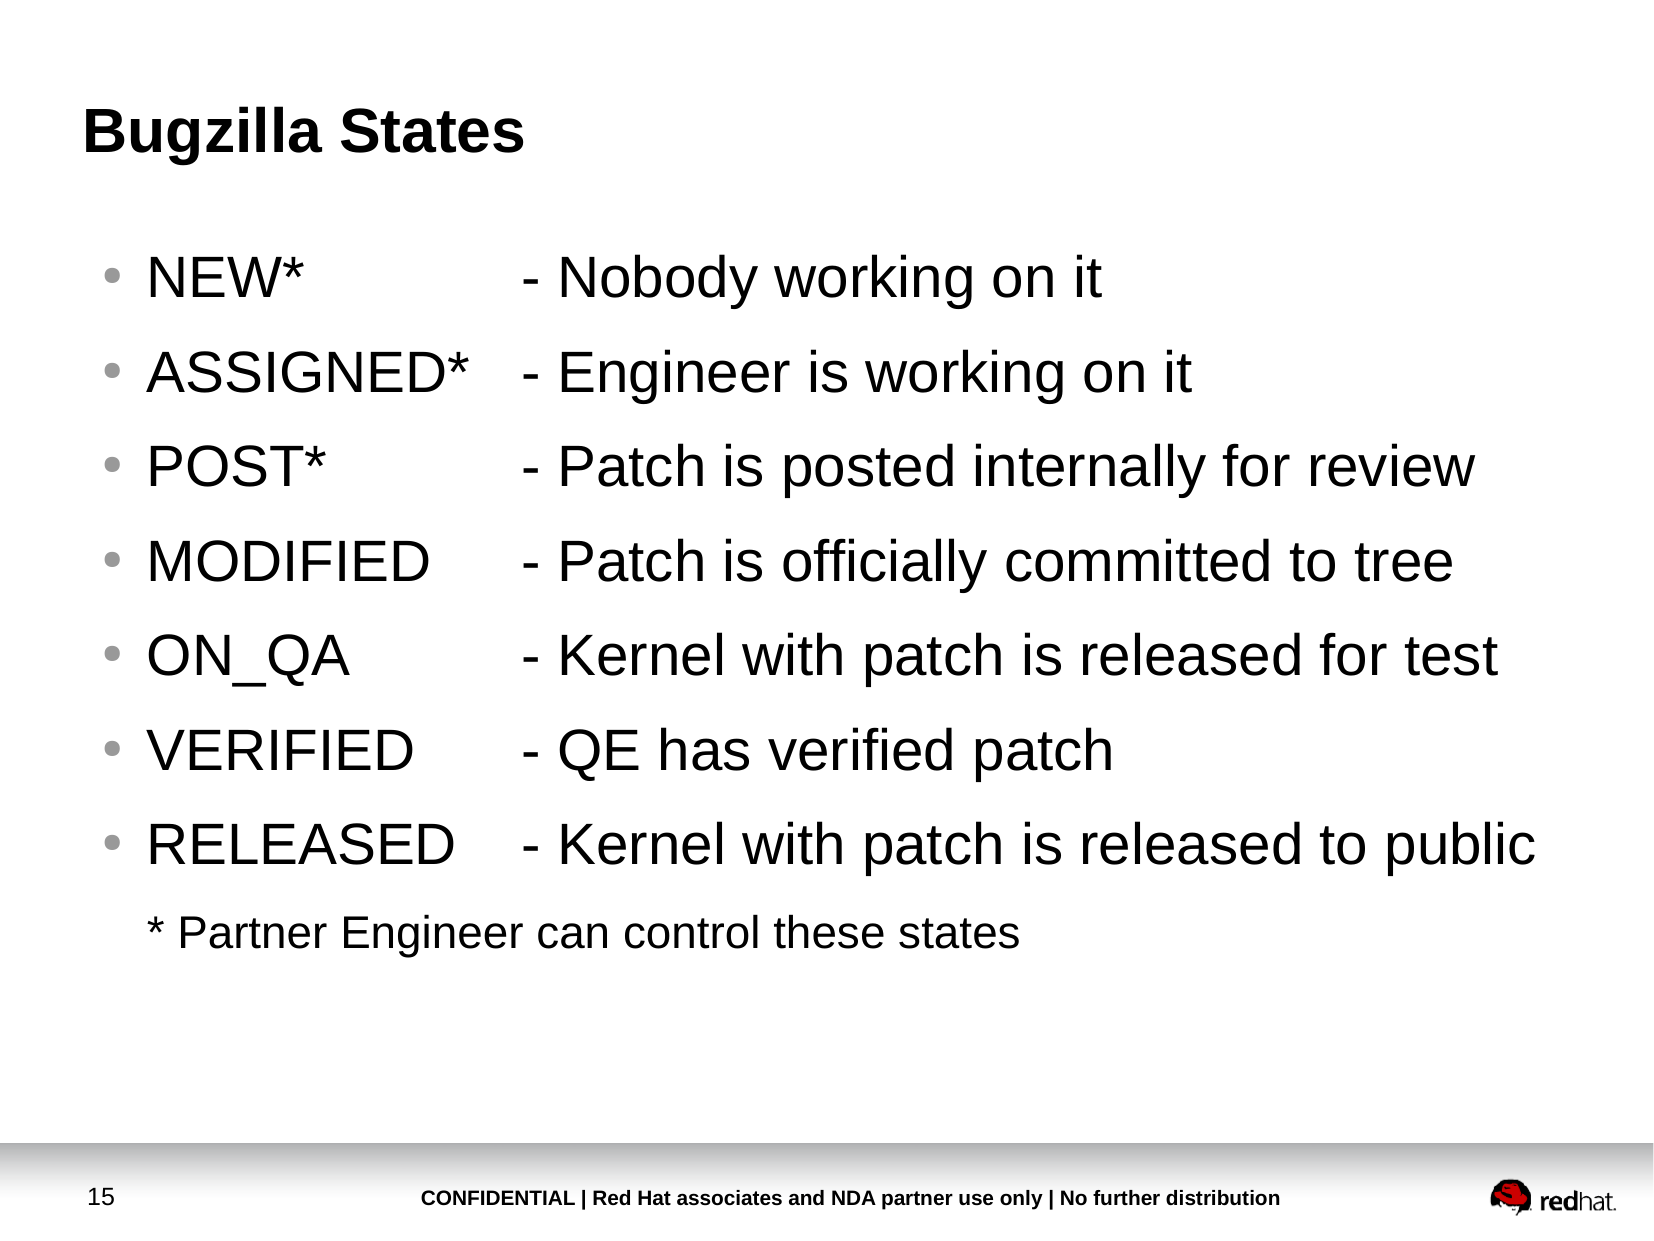

# Bugzilla States
NEW*			- Nobody working on it
ASSIGNED*	- Engineer is working on it
POST*			- Patch is posted internally for review
MODIFIED		- Patch is officially committed to tree
ON_QA			- Kernel with patch is released for test
VERIFIED		- QE has verified patch
RELEASED	- Kernel with patch is released to public
* Partner Engineer can control these states